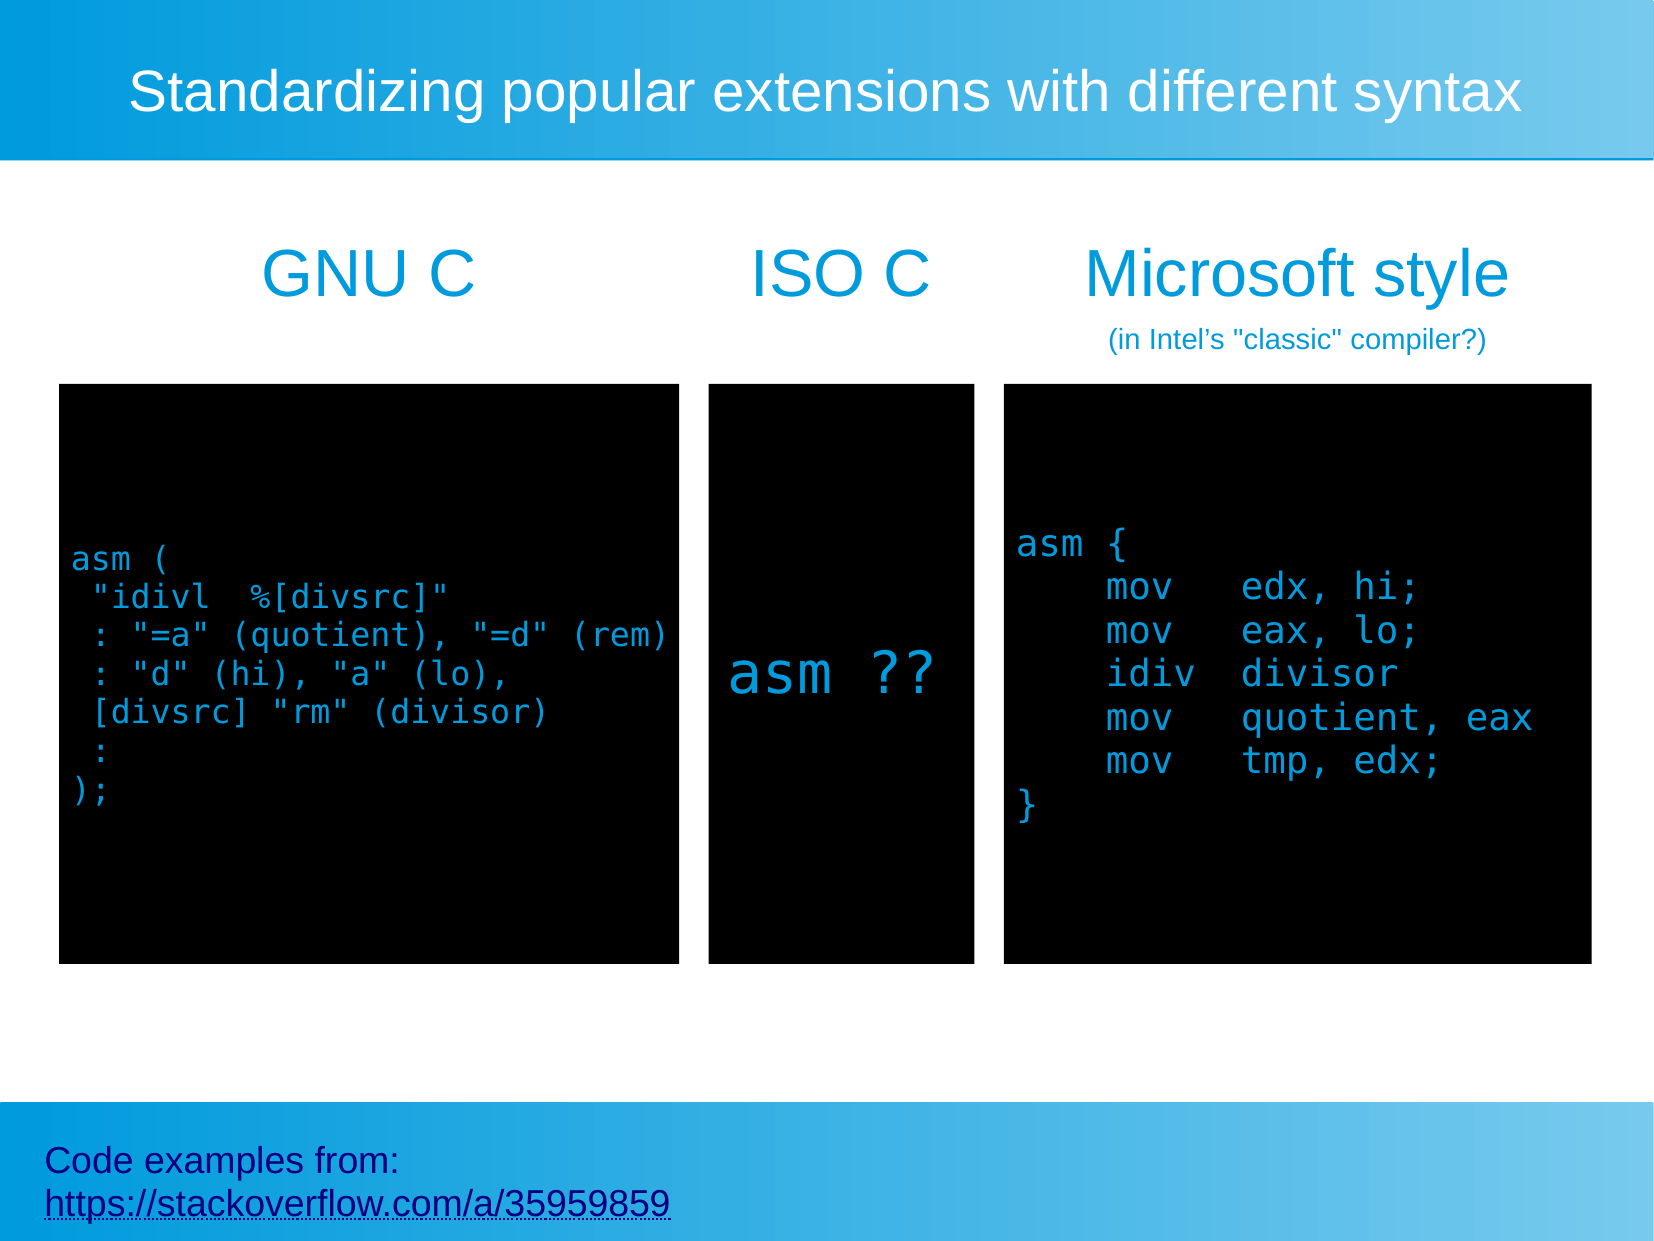

# Standardizing popular extensions with different syntax
GNU C
ISO C
Microsoft style
(in Intel’s "classic" compiler?)
asm (
 "idivl %[divsrc]"
 : "=a" (quotient), "=d" (rem)
 : "d" (hi), "a" (lo),
 [divsrc] "rm" (divisor)
 :
);
asm ??
asm {
 mov edx, hi;
 mov eax, lo;
 idiv divisor
 mov quotient, eax
 mov tmp, edx;
}
Code examples from:
https://stackoverflow.com/a/35959859